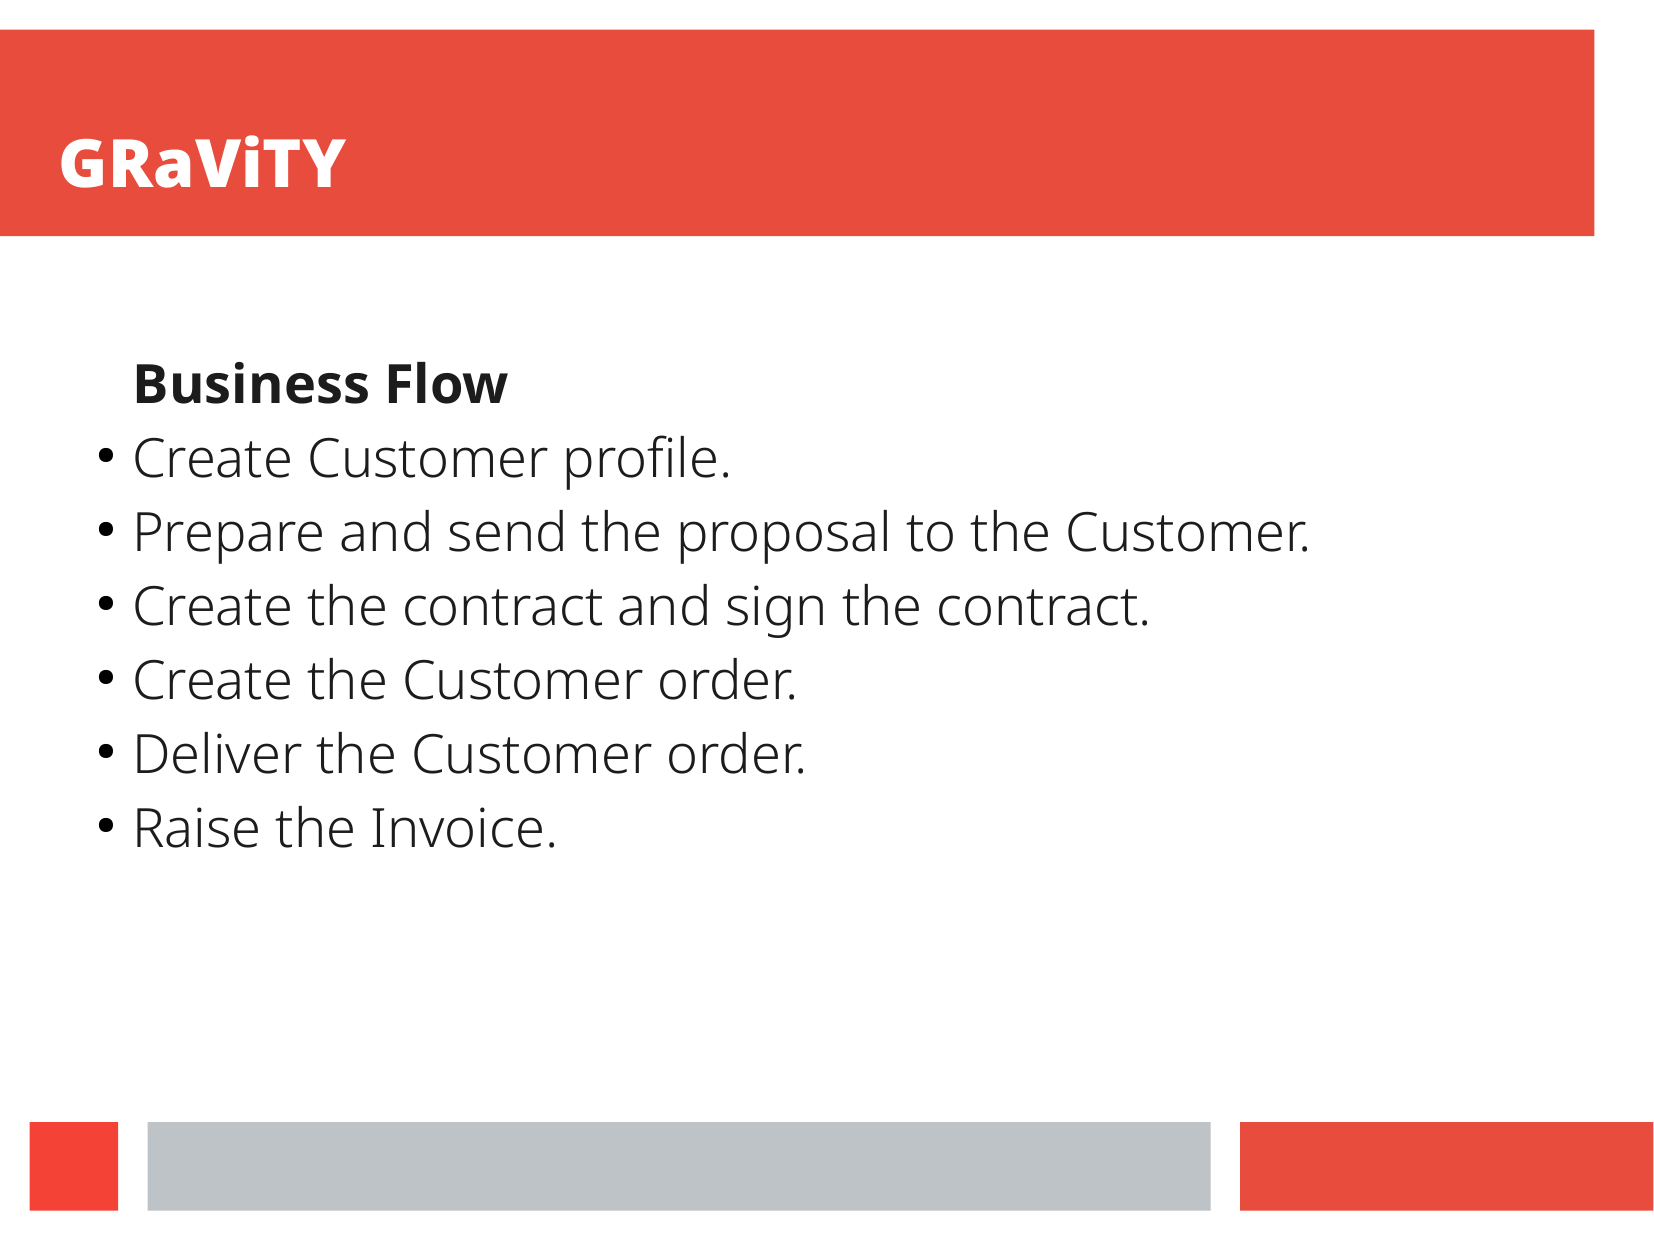

# GRaViTY
	Business Flow
Create Customer profile.
Prepare and send the proposal to the Customer.
Create the contract and sign the contract.
Create the Customer order.
Deliver the Customer order.
Raise the Invoice.